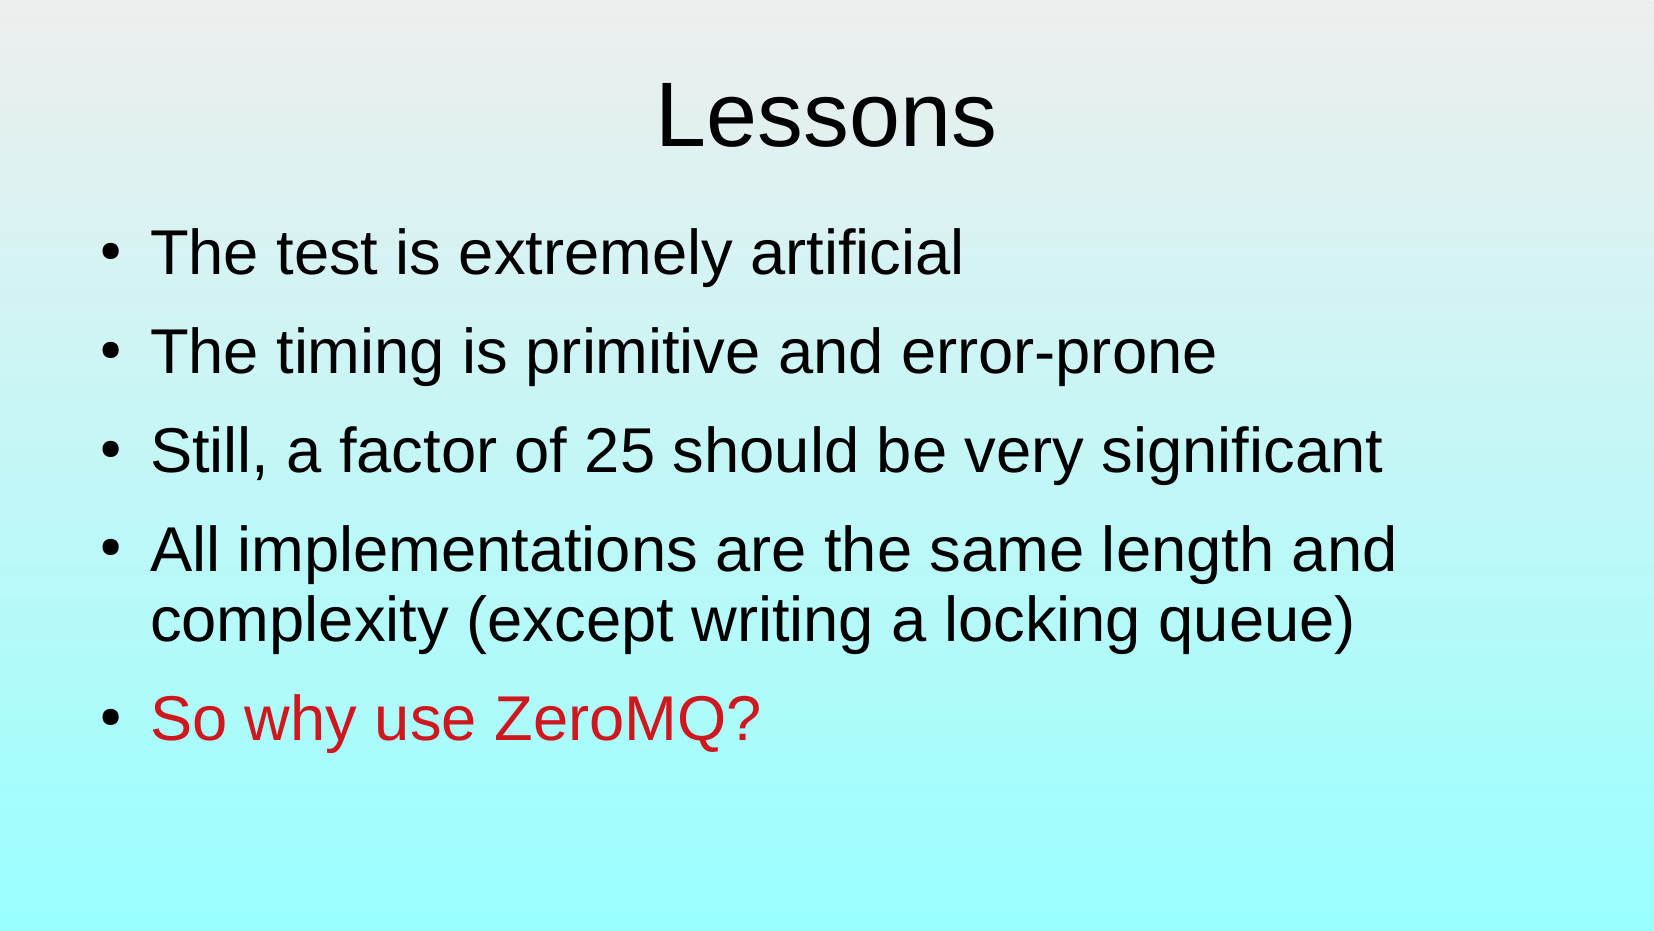

# Lessons
The test is extremely artificial
The timing is primitive and error-prone
Still, a factor of 25 should be very significant
All implementations are the same length and complexity (except writing a locking queue)
So why use ZeroMQ?